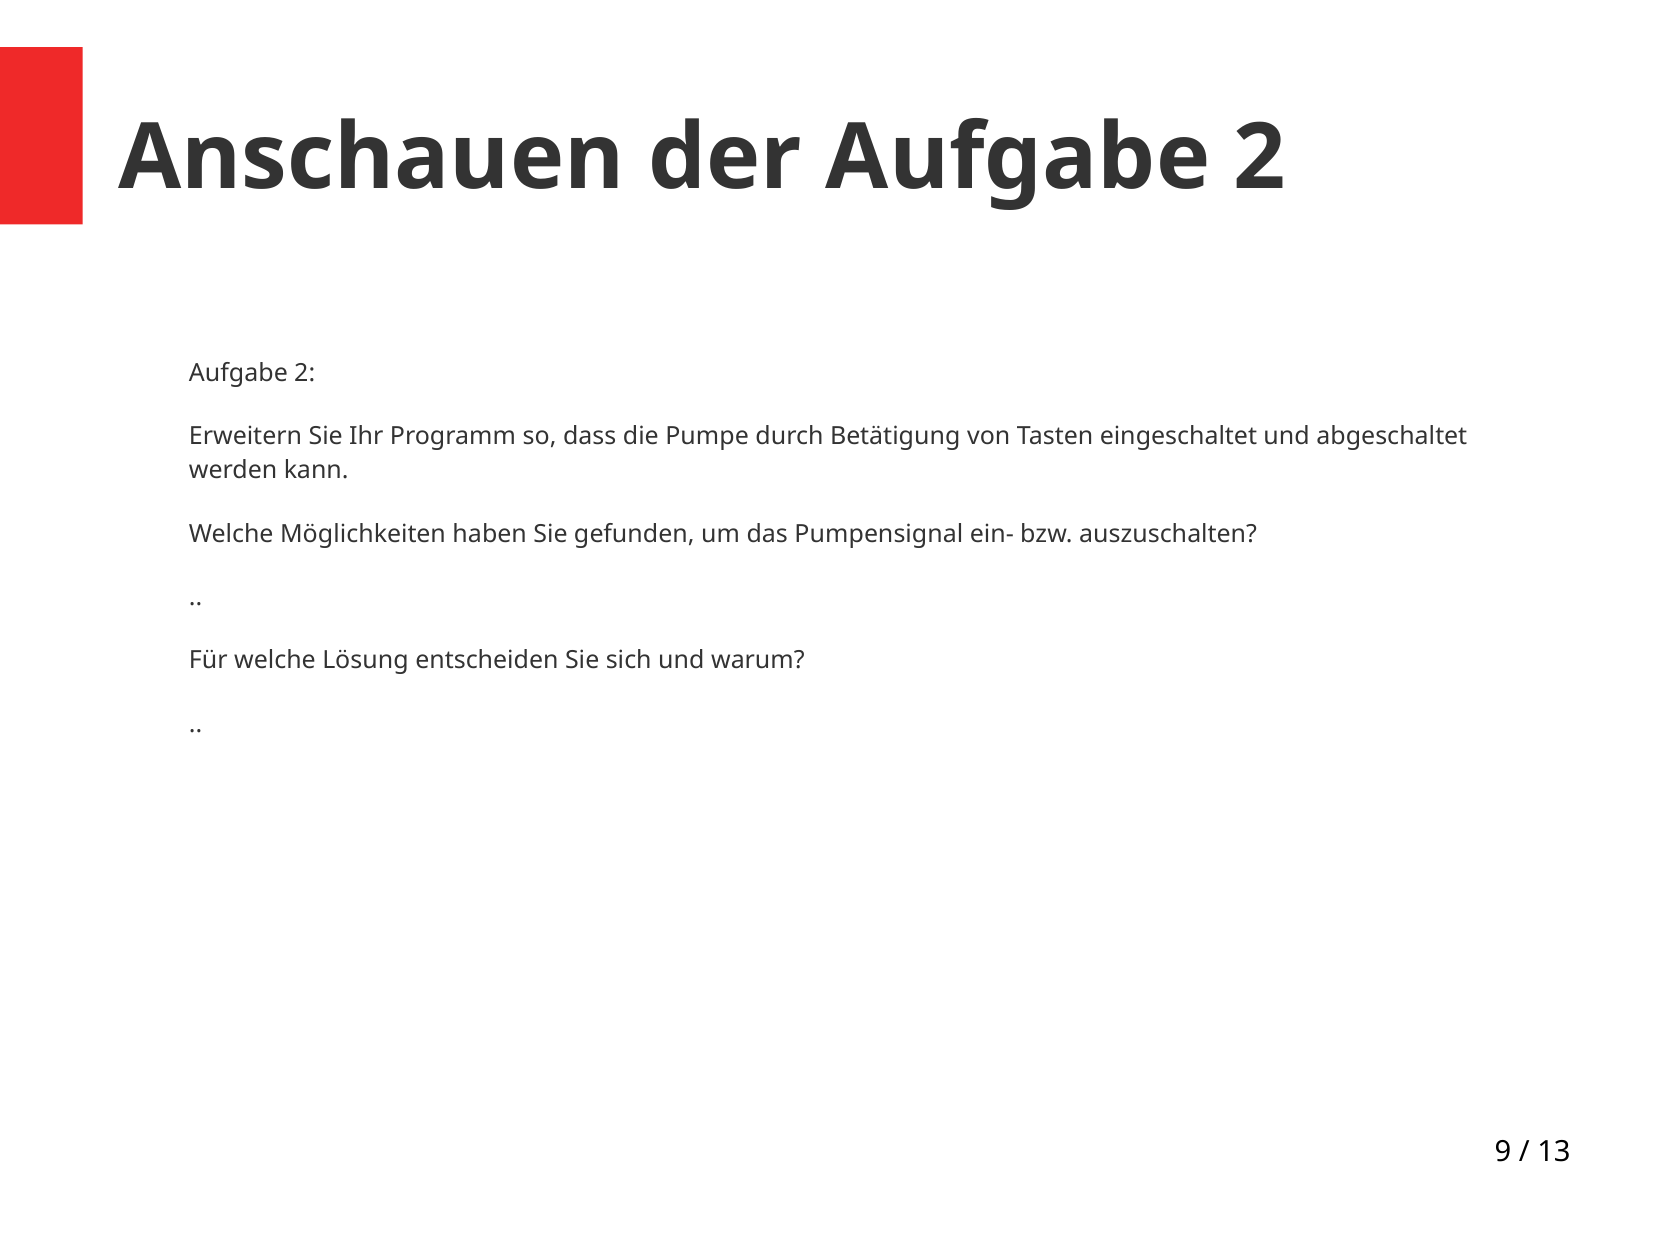

# Anschauen der Aufgabe 2
Aufgabe 2:
Erweitern Sie Ihr Programm so, dass die Pumpe durch Betätigung von Tasten eingeschaltet und abgeschaltet werden kann.
Welche Möglichkeiten haben Sie gefunden, um das Pumpensignal ein- bzw. auszuschalten?
..
Für welche Lösung entscheiden Sie sich und warum?
..
9